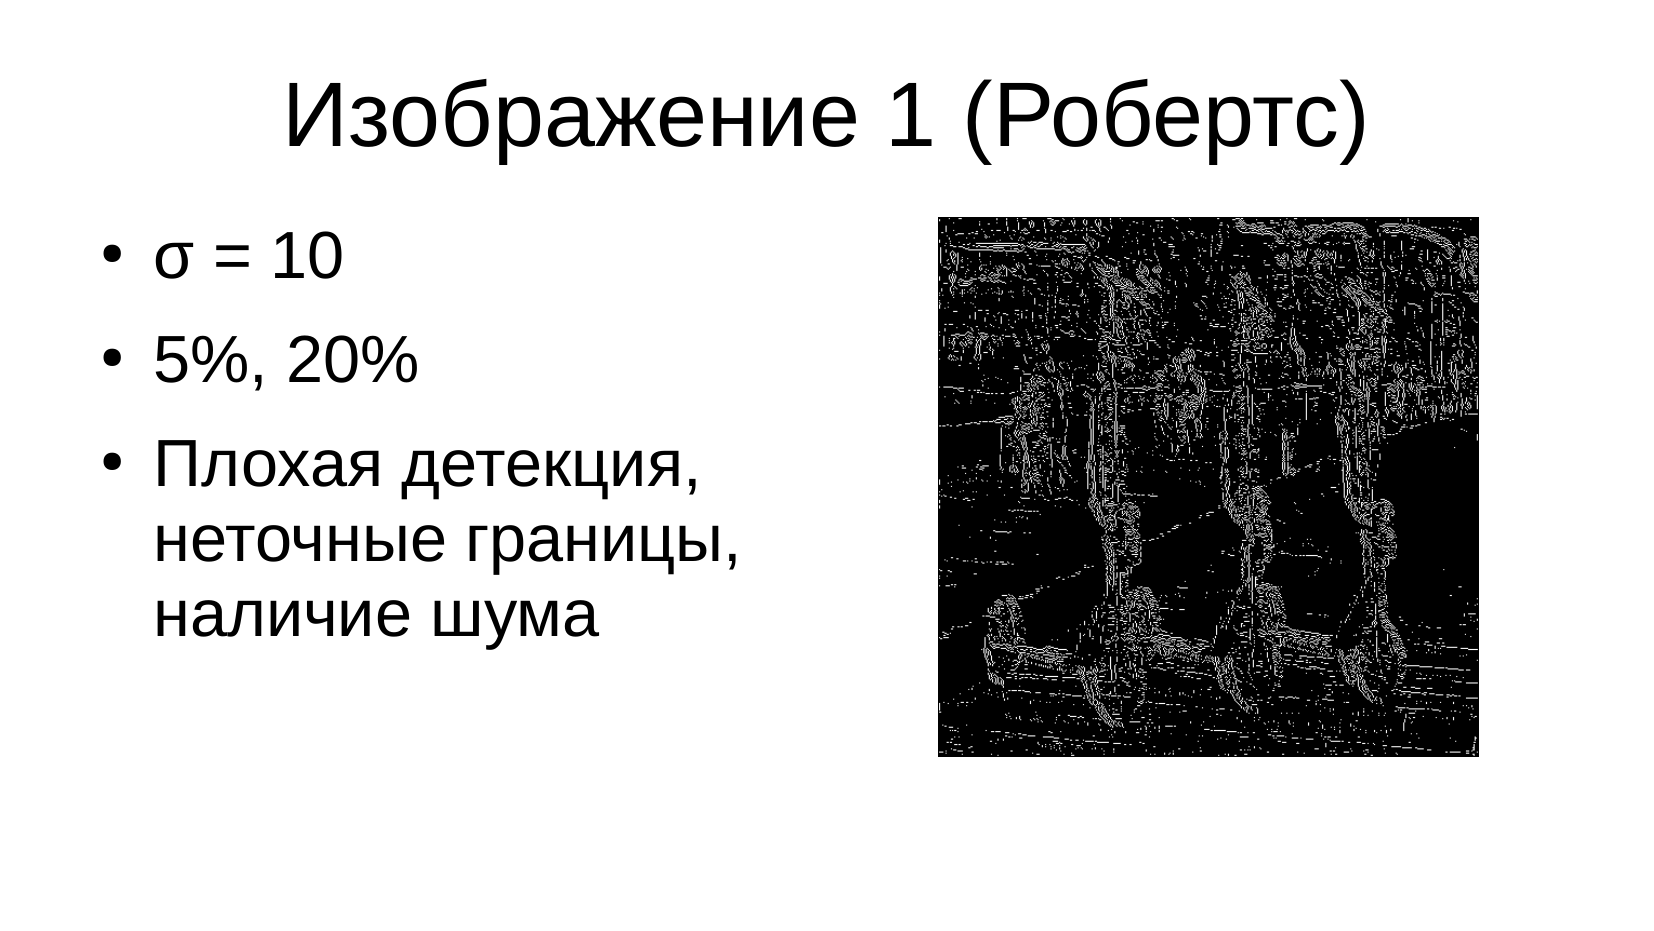

# Изображение 1 (Робертс)
σ = 10
5%, 20%
Плохая детекция, неточные границы, наличие шума